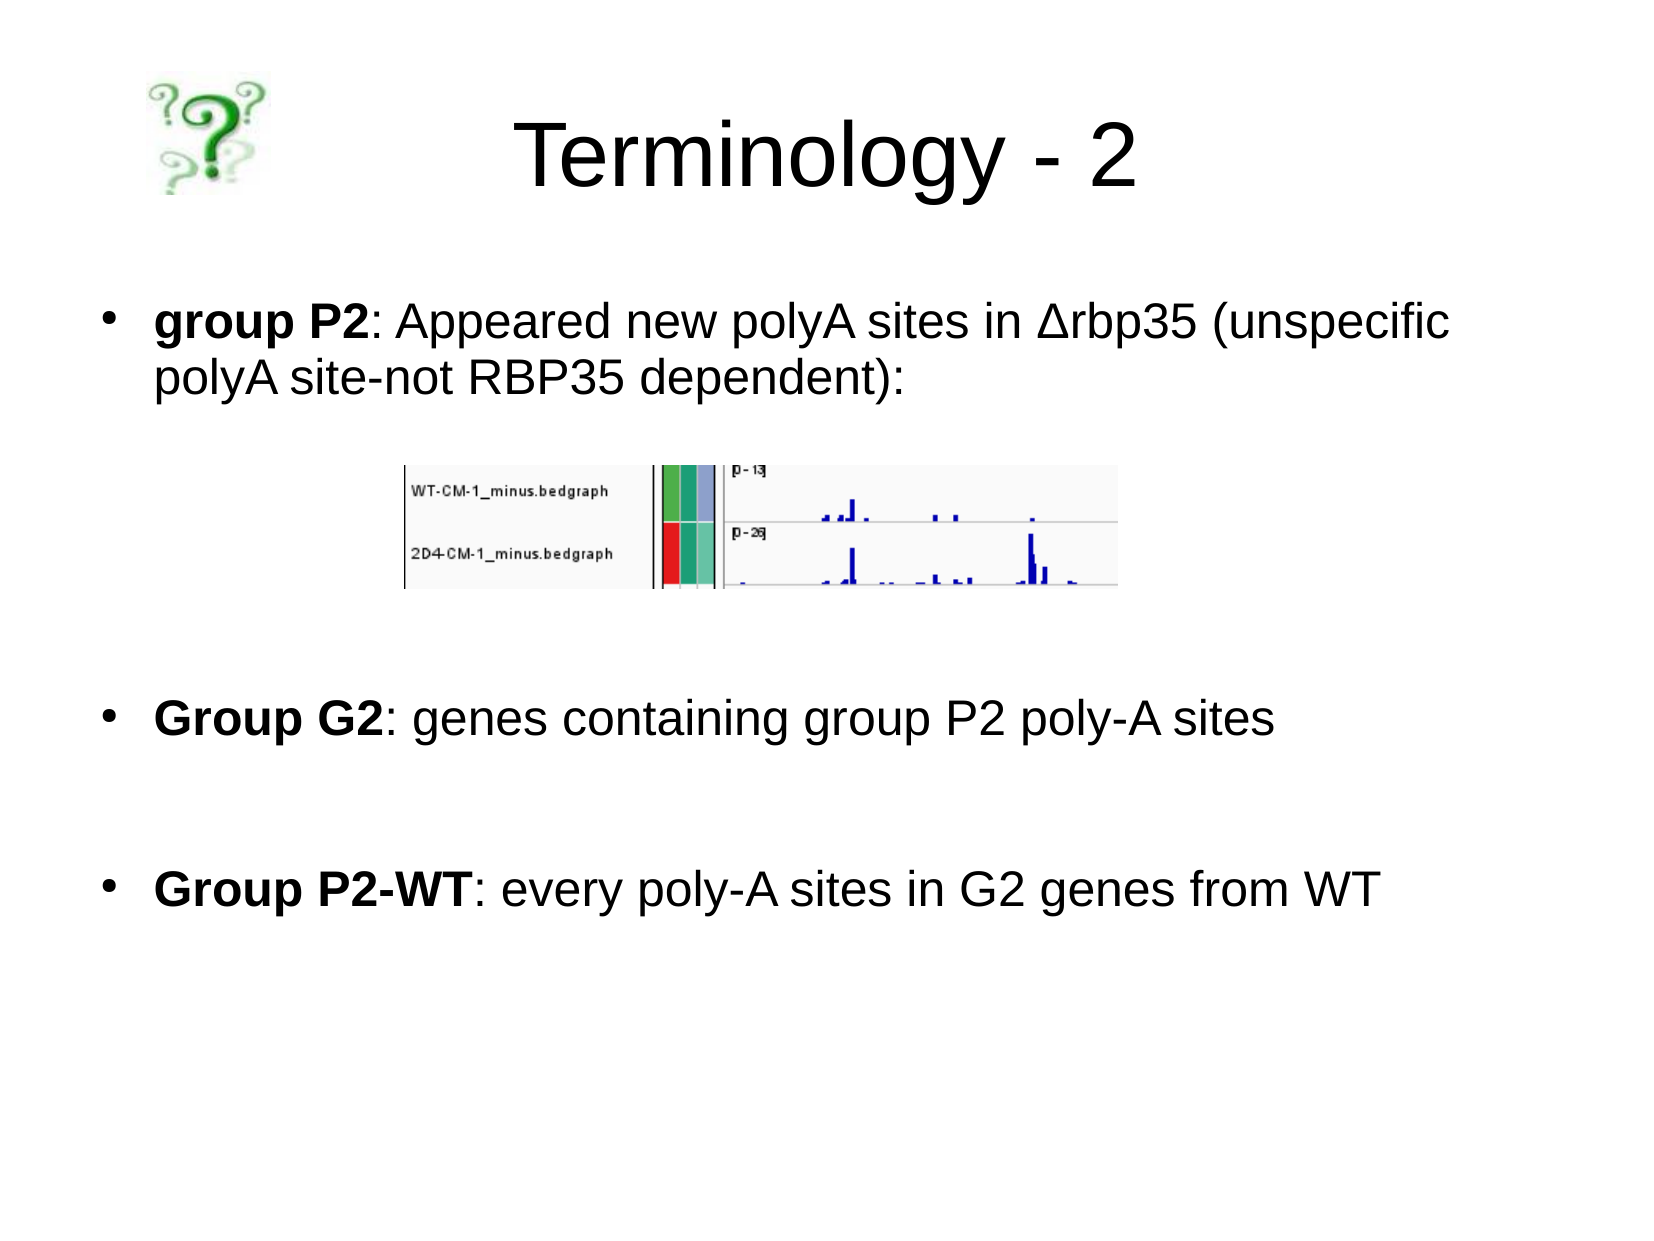

# Terminology - 2
group P2: Appeared new polyA sites in Δrbp35 (unspecific polyA site-not RBP35 dependent):
Group G2: genes containing group P2 poly-A sites
Group P2-WT: every poly-A sites in G2 genes from WT